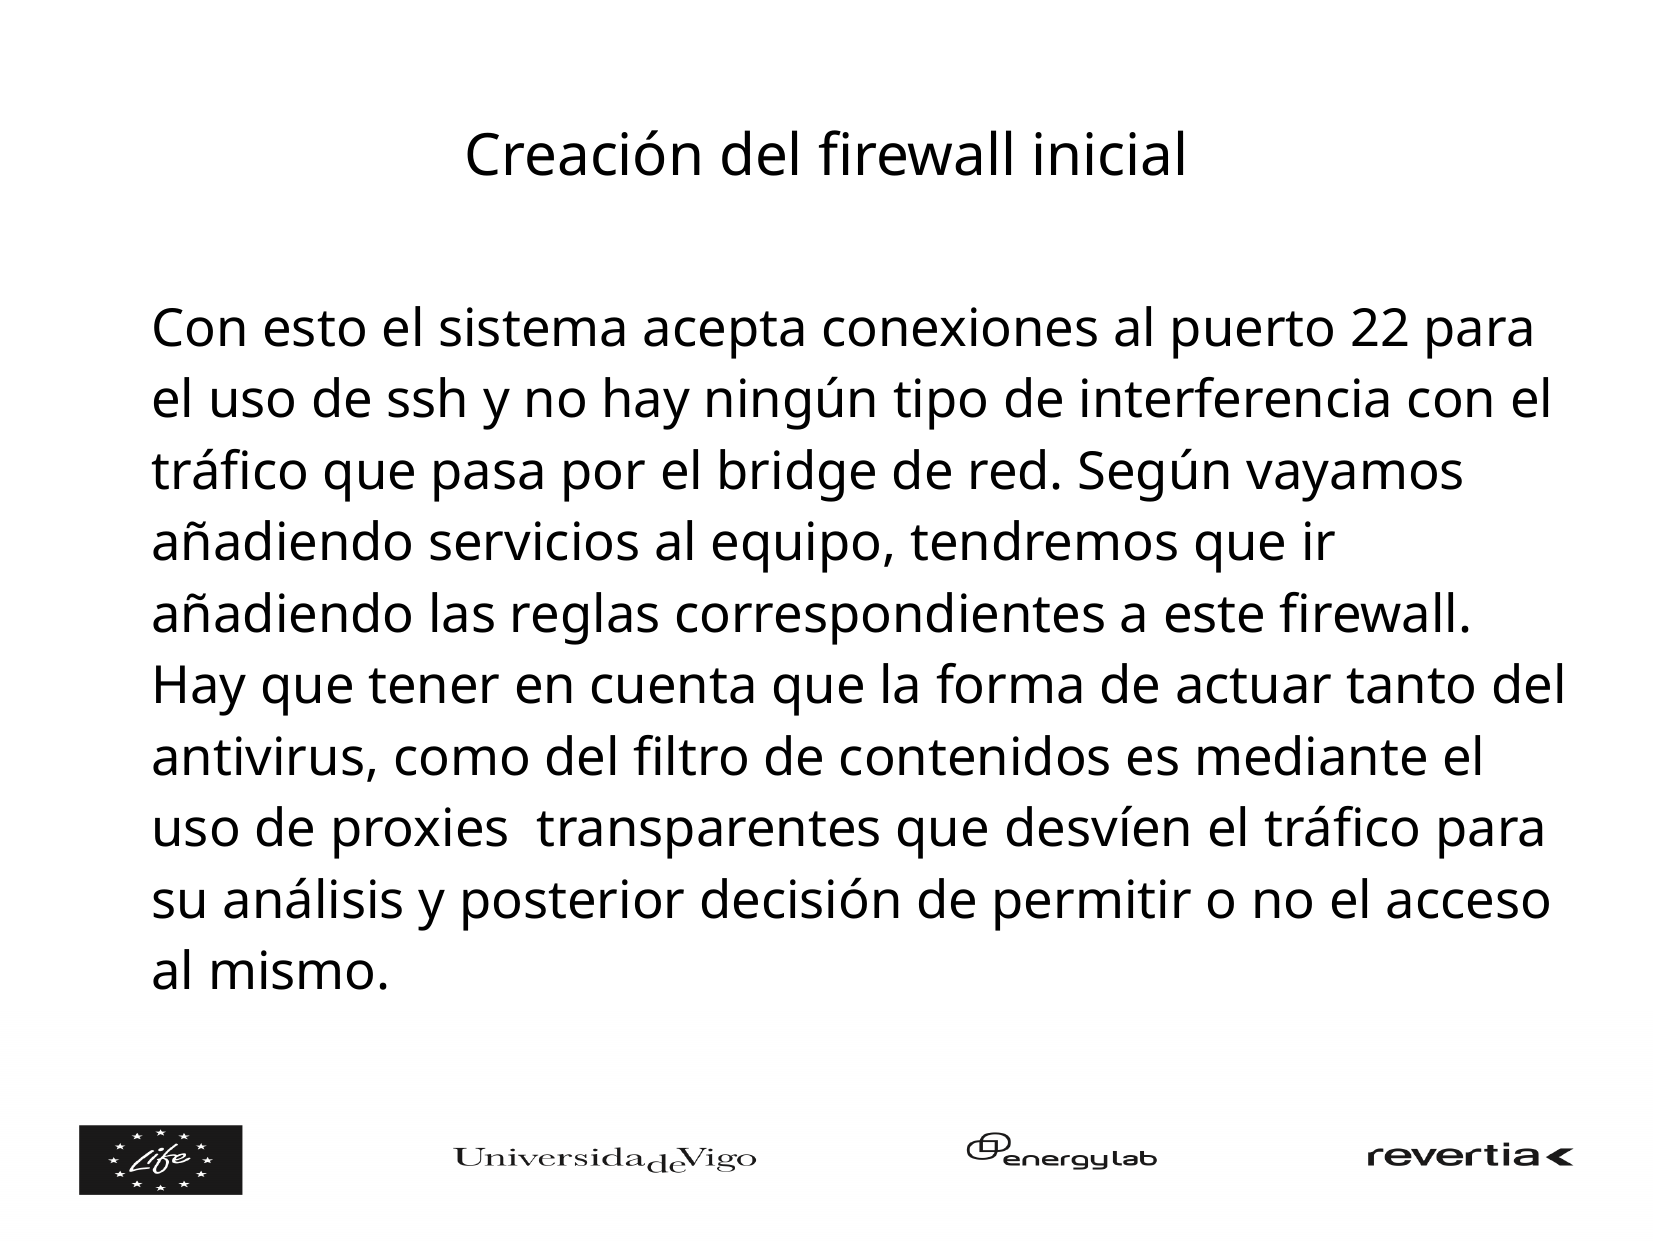

# Creación del firewall inicial
Con esto el sistema acepta conexiones al puerto 22 para el uso de ssh y no hay ningún tipo de interferencia con el tráfico que pasa por el bridge de red. Según vayamos añadiendo servicios al equipo, tendremos que ir añadiendo las reglas correspondientes a este firewall. Hay que tener en cuenta que la forma de actuar tanto del antivirus, como del filtro de contenidos es mediante el uso de proxies transparentes que desvíen el tráfico para su análisis y posterior decisión de permitir o no el acceso al mismo.